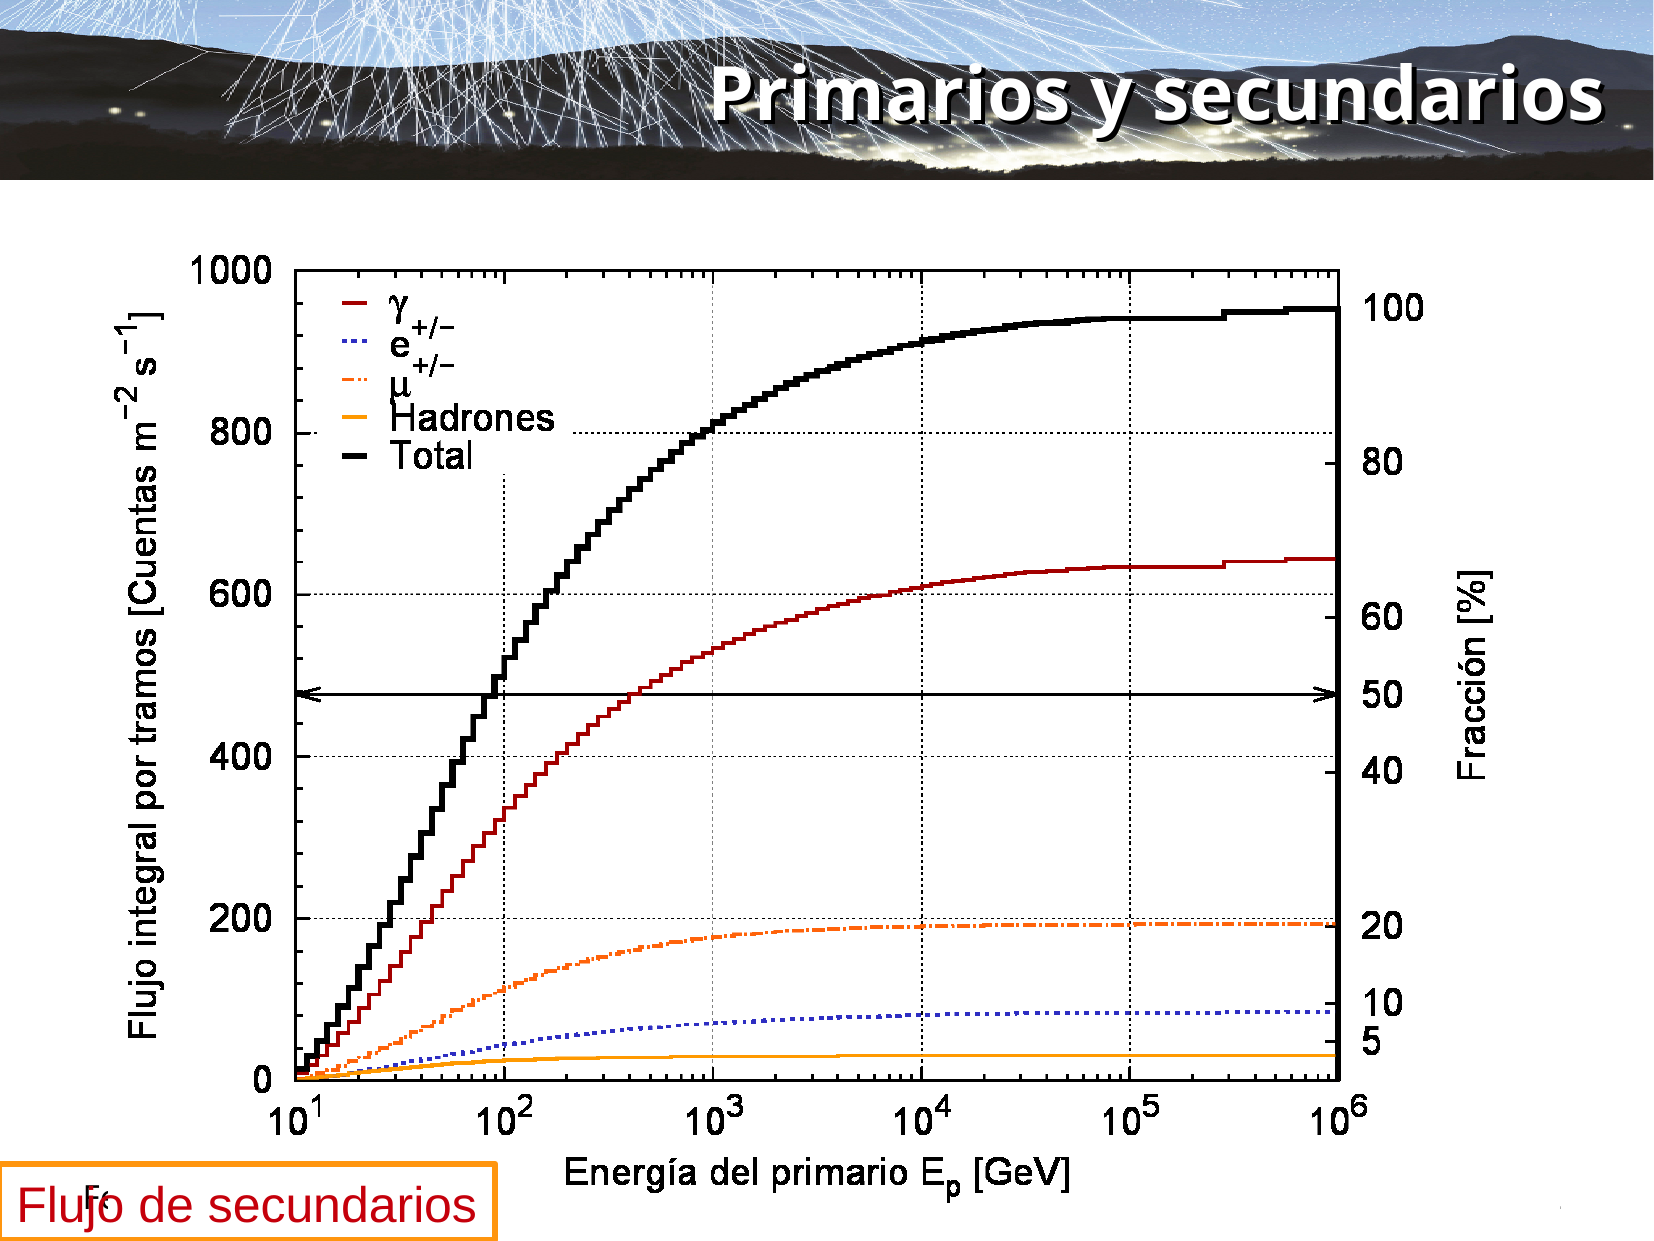

# Primarios y secundarios
Flujo de secundarios
Feb 2017
Asorey - Chile - U02
47